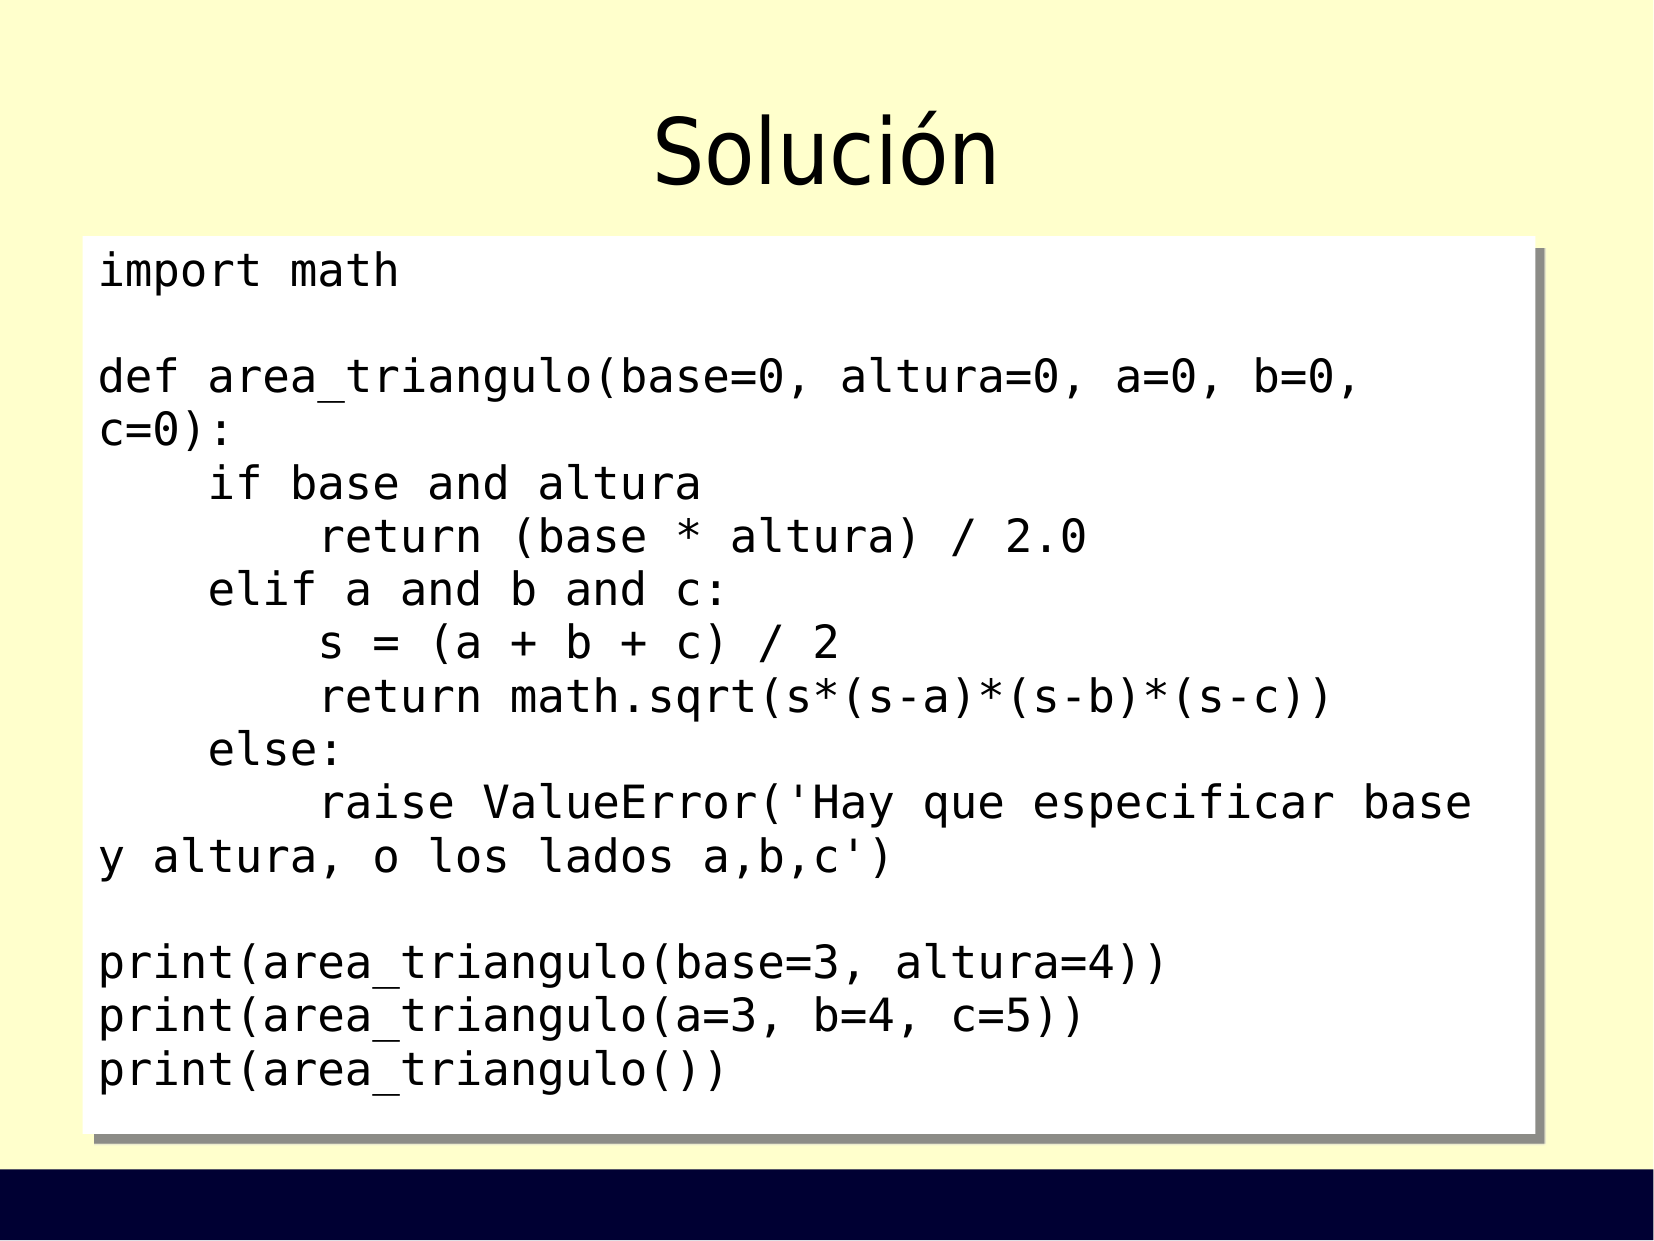

# Solución
import math
def area_triangulo(base=0, altura=0, a=0, b=0, c=0):
 if base and altura
 return (base * altura) / 2.0
 elif a and b and c:
 s = (a + b + c) / 2
 return math.sqrt(s*(s-a)*(s-b)*(s-c))
 else:
 raise ValueError('Hay que especificar base y altura, o los lados a,b,c')
print(area_triangulo(base=3, altura=4))
print(area_triangulo(a=3, b=4, c=5))
print(area_triangulo())